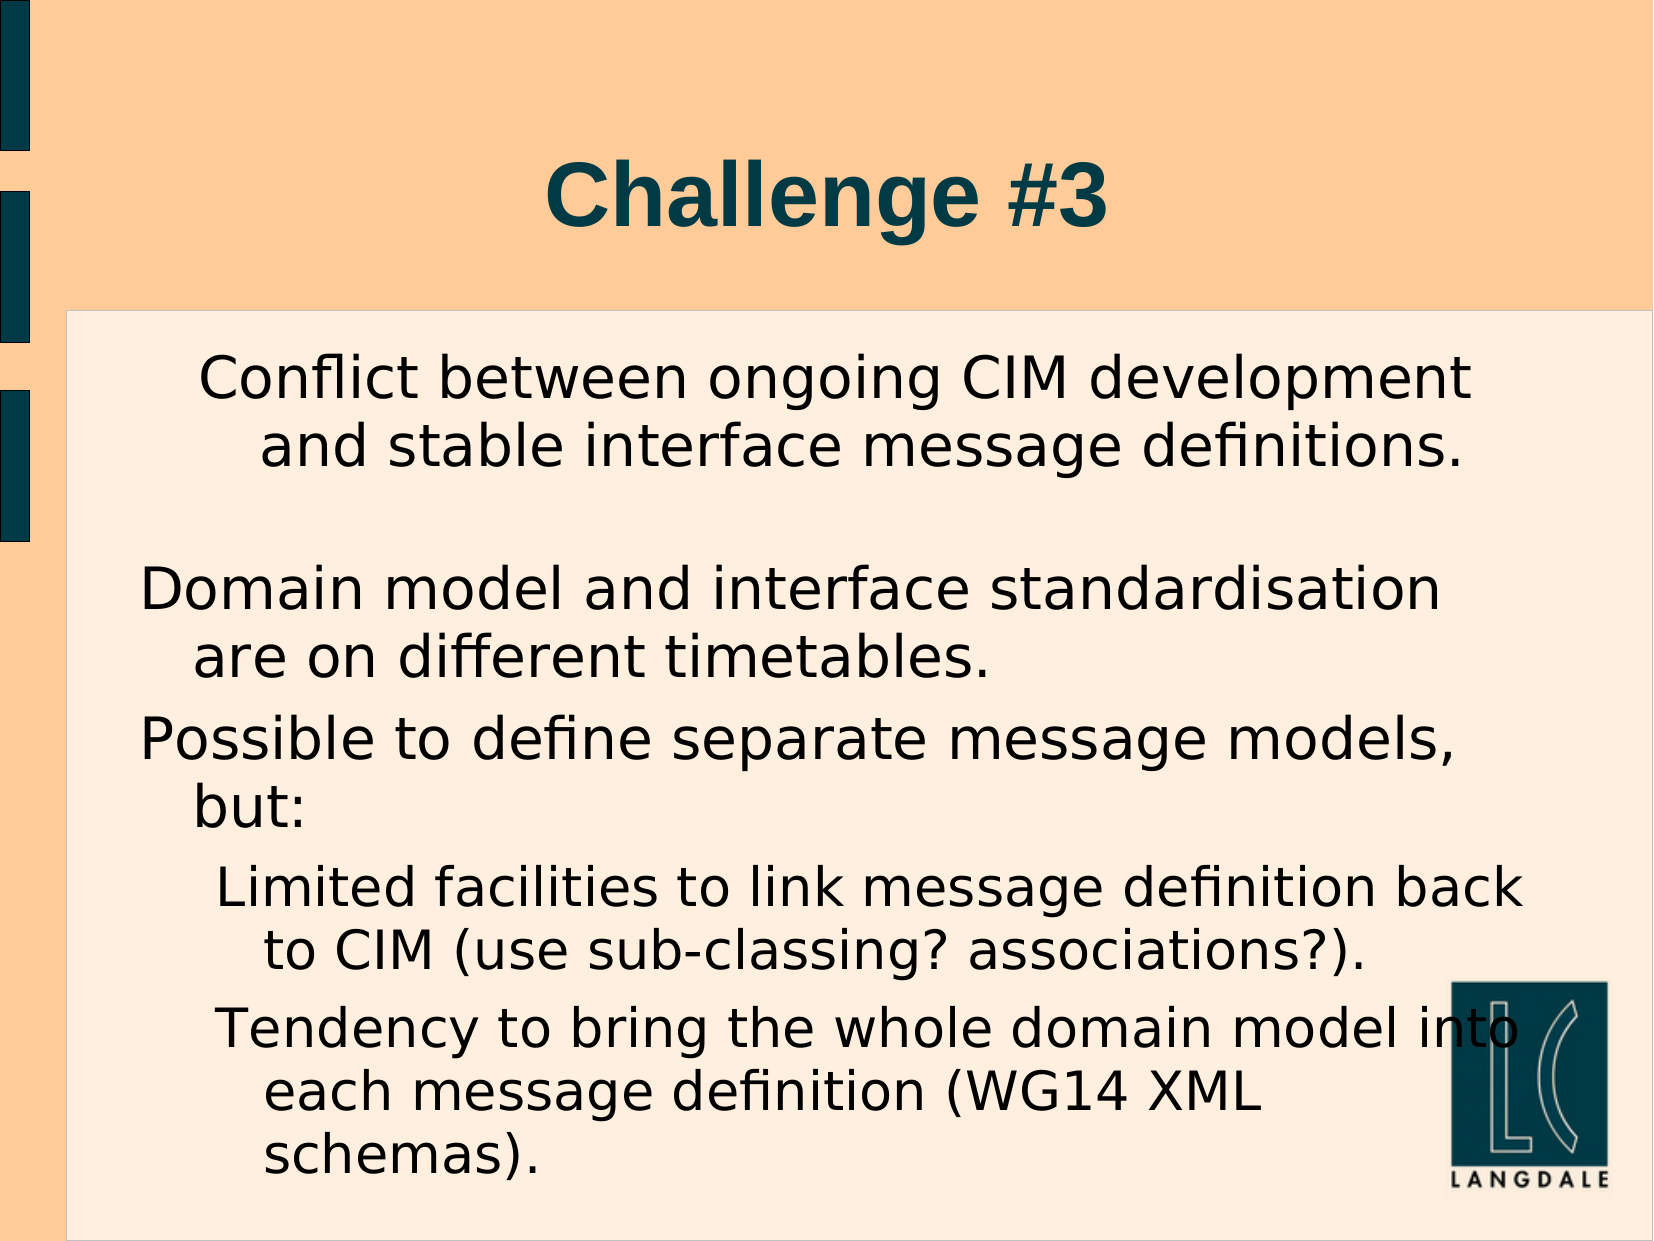

# Challenge #3
Conflict between ongoing CIM development and stable interface message definitions.
Domain model and interface standardisation are on different timetables.
Possible to define separate message models, but:
Limited facilities to link message definition back to CIM (use sub-classing? associations?).
Tendency to bring the whole domain model into each message definition (WG14 XML schemas).